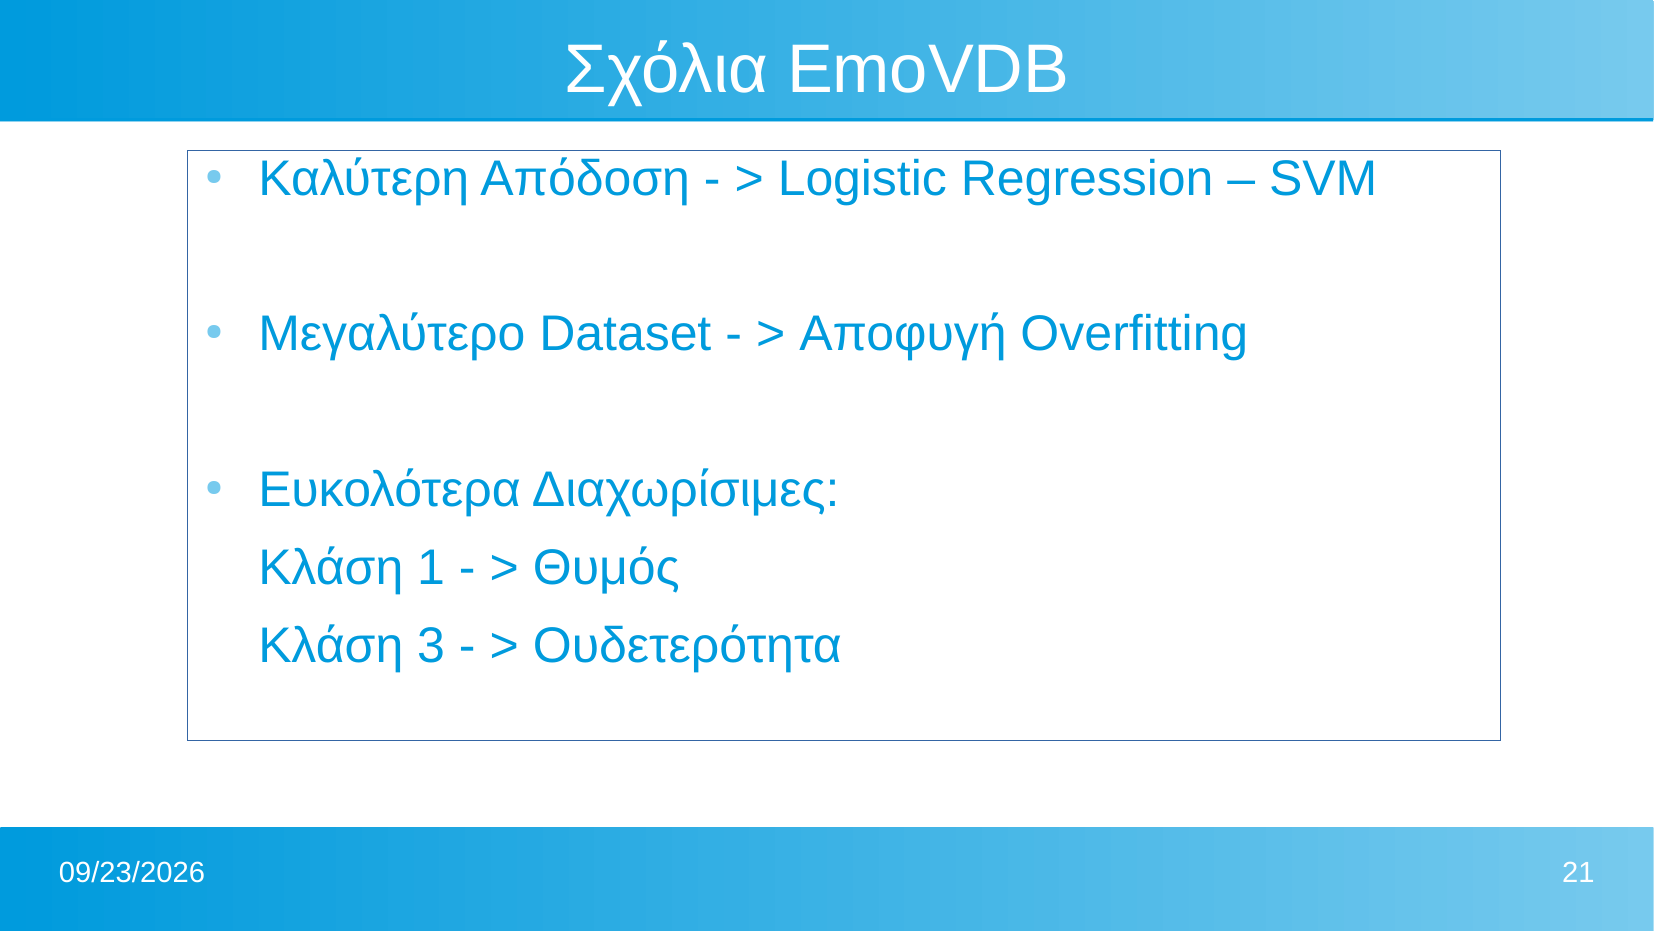

# Σχόλια EmoVDB
Καλύτερη Απόδοση - > Logistic Regression – SVM
Μεγαλύτερο Dataset - > Αποφυγή Overfitting
Ευκολότερα Διαχωρίσιμες:
Κλάση 1 - > Θυμός
Κλάση 3 - > Ουδετερότητα
21